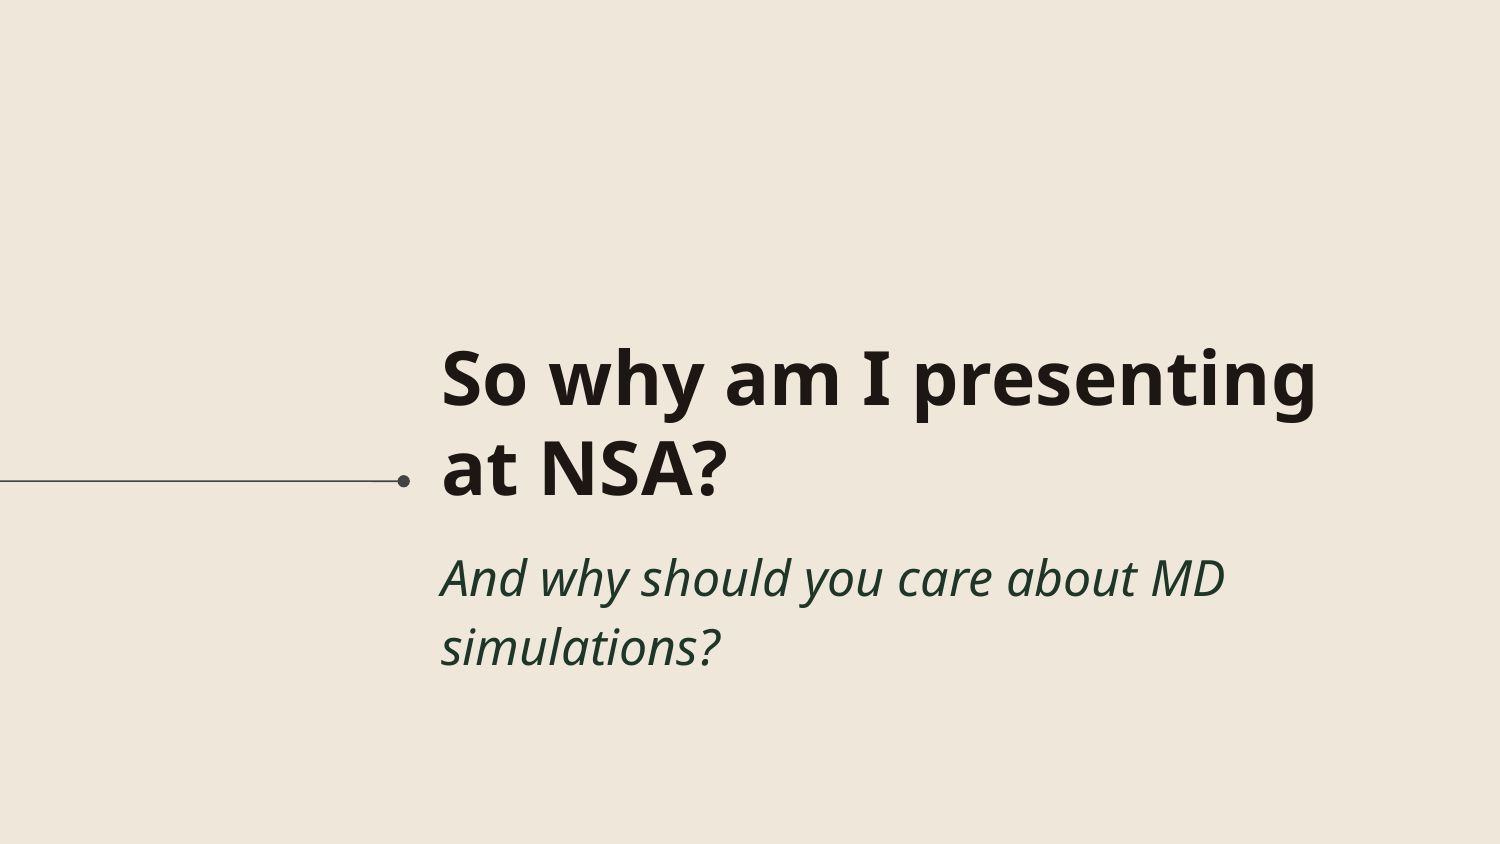

# So why am I presenting at NSA?
And why should you care about MD simulations?